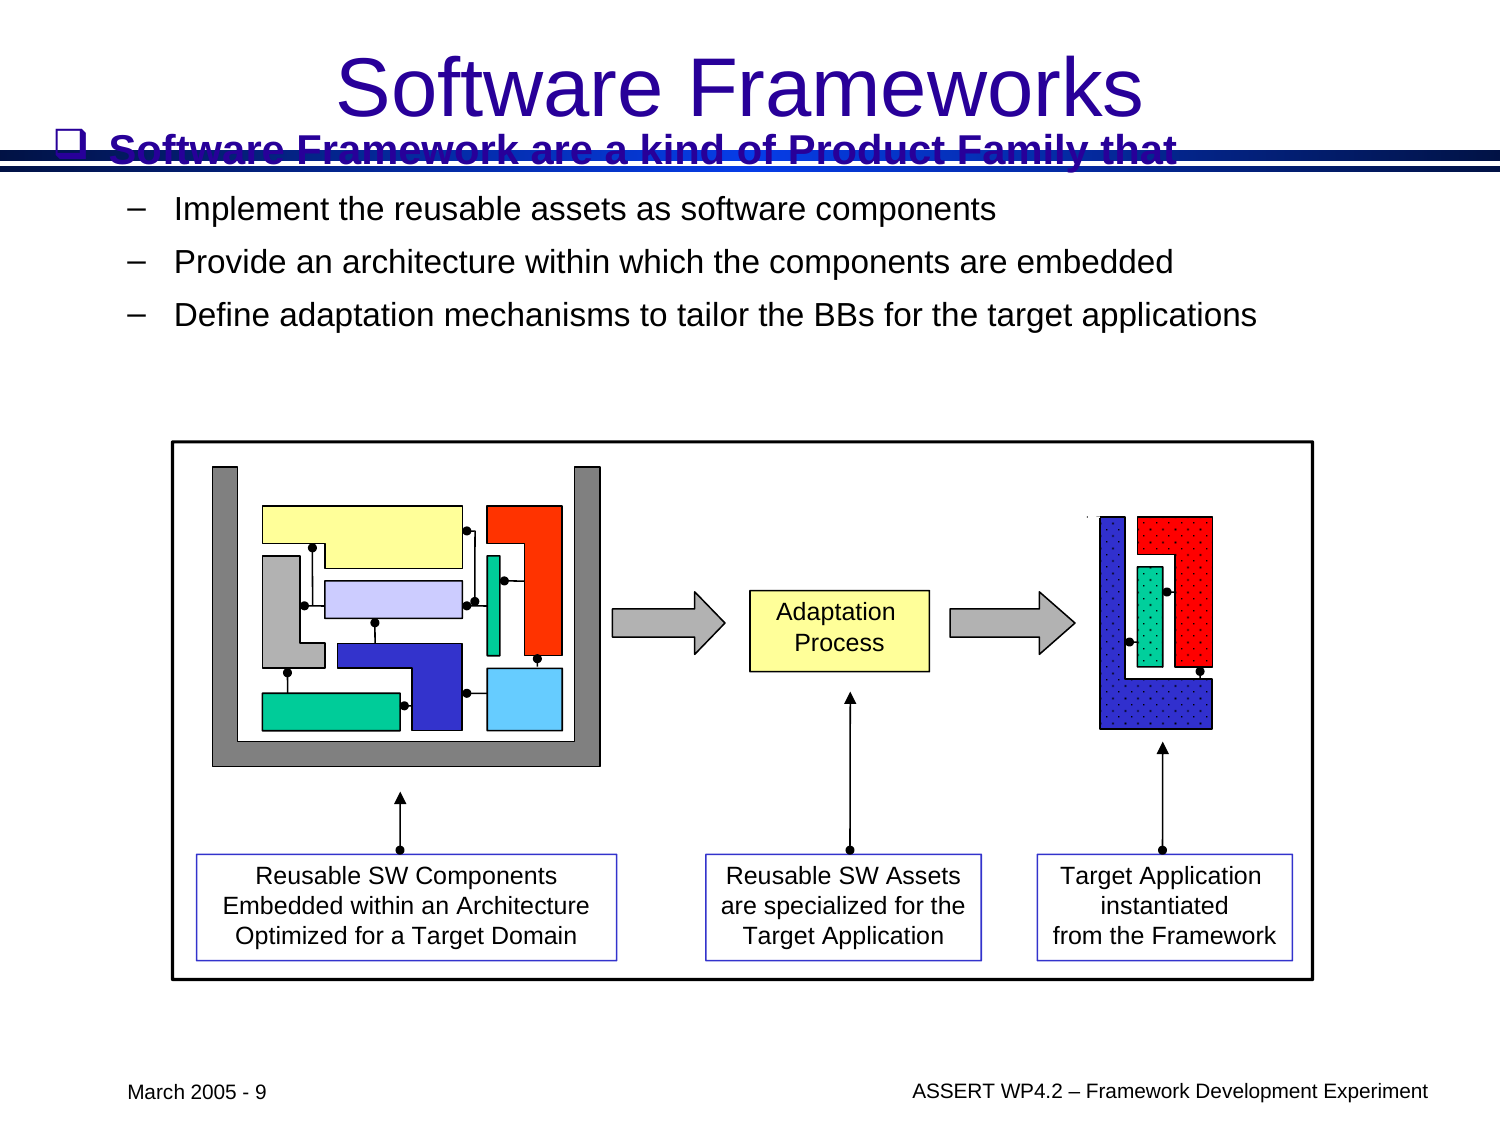

# Software Frameworks
Software Framework are a kind of Product Family that
Implement the reusable assets as software components
Provide an architecture within which the components are embedded
Define adaptation mechanisms to tailor the BBs for the target applications
Adaptation
Process
Reusable SW Components
Embedded within an Architecture
Optimized for a Target Domain
Reusable SW Assets
are specialized for the
Target Application
Target Application
instantiated
from the Framework